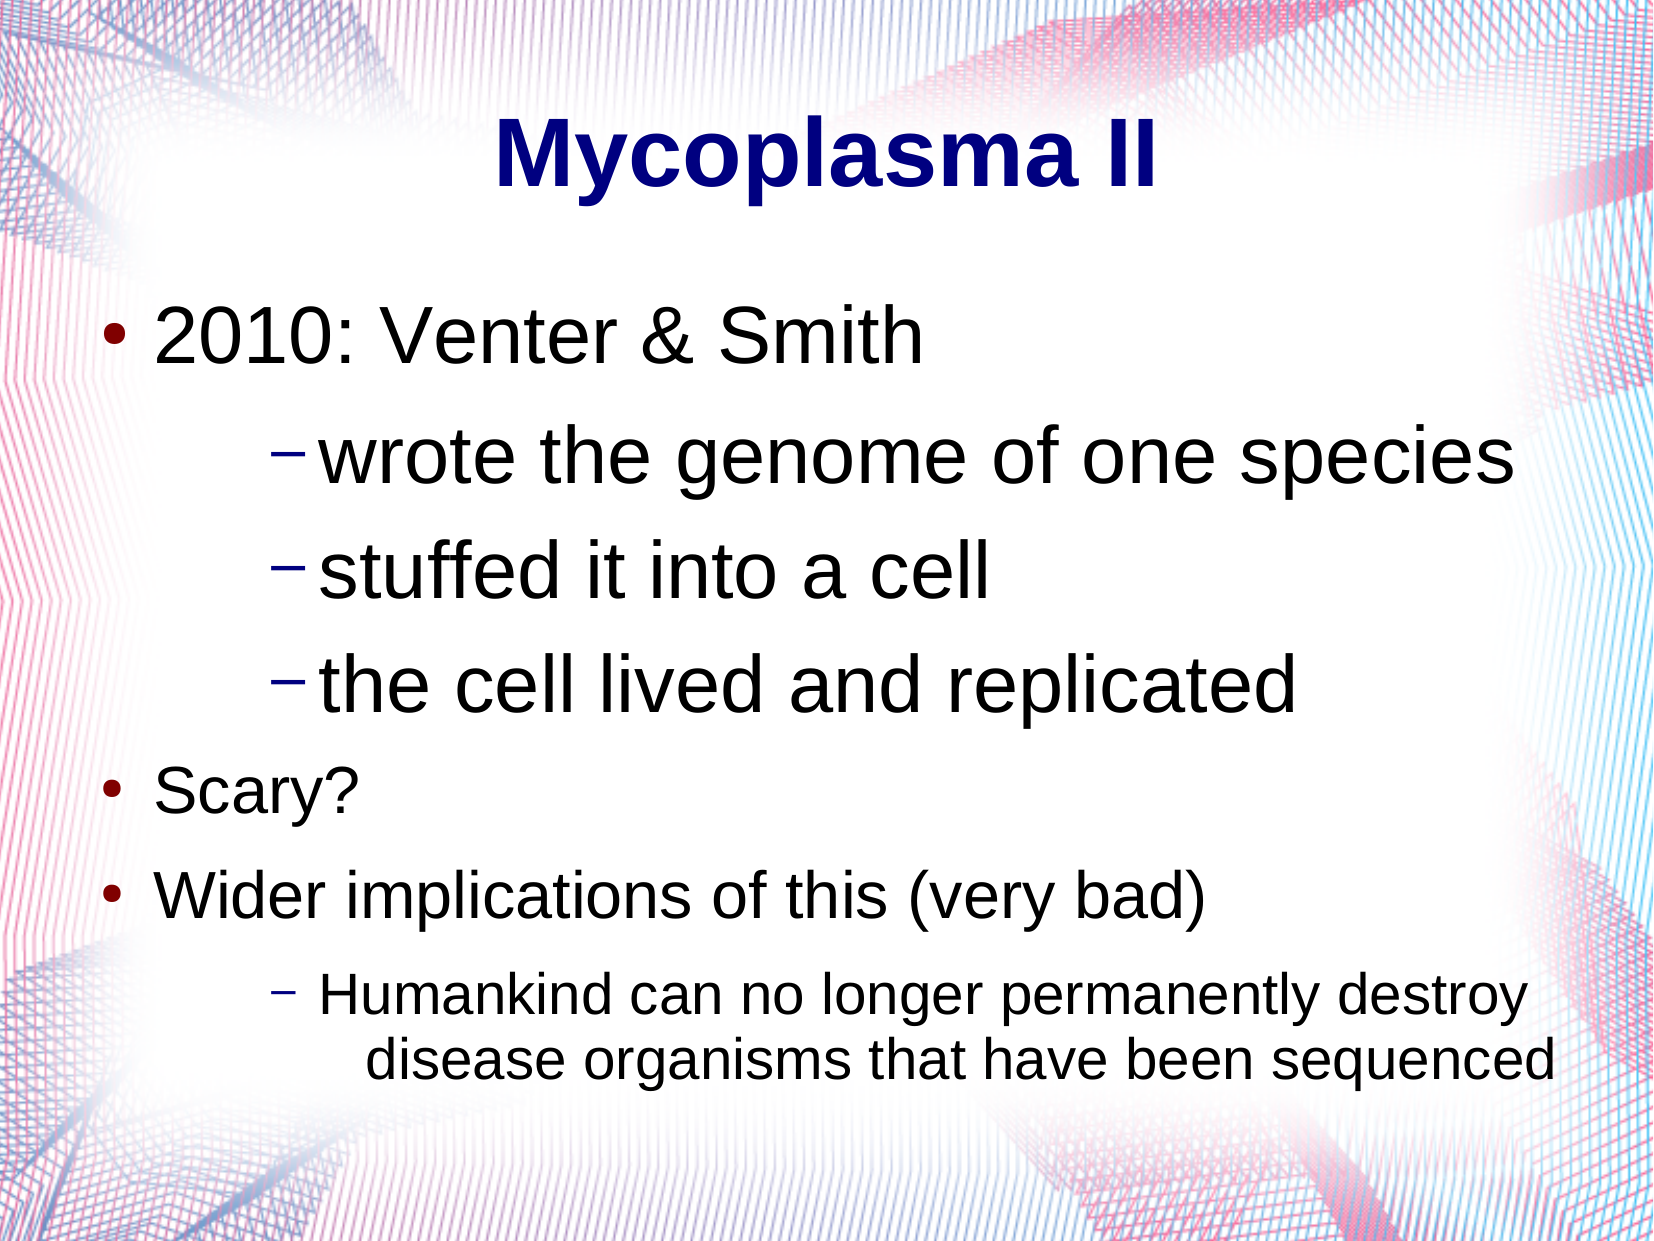

# Mycoplasma II
2010: Venter & Smith
wrote the genome of one species
stuffed it into a cell
the cell lived and replicated
Scary?
Wider implications of this (very bad)
Humankind can no longer permanently destroy disease organisms that have been sequenced